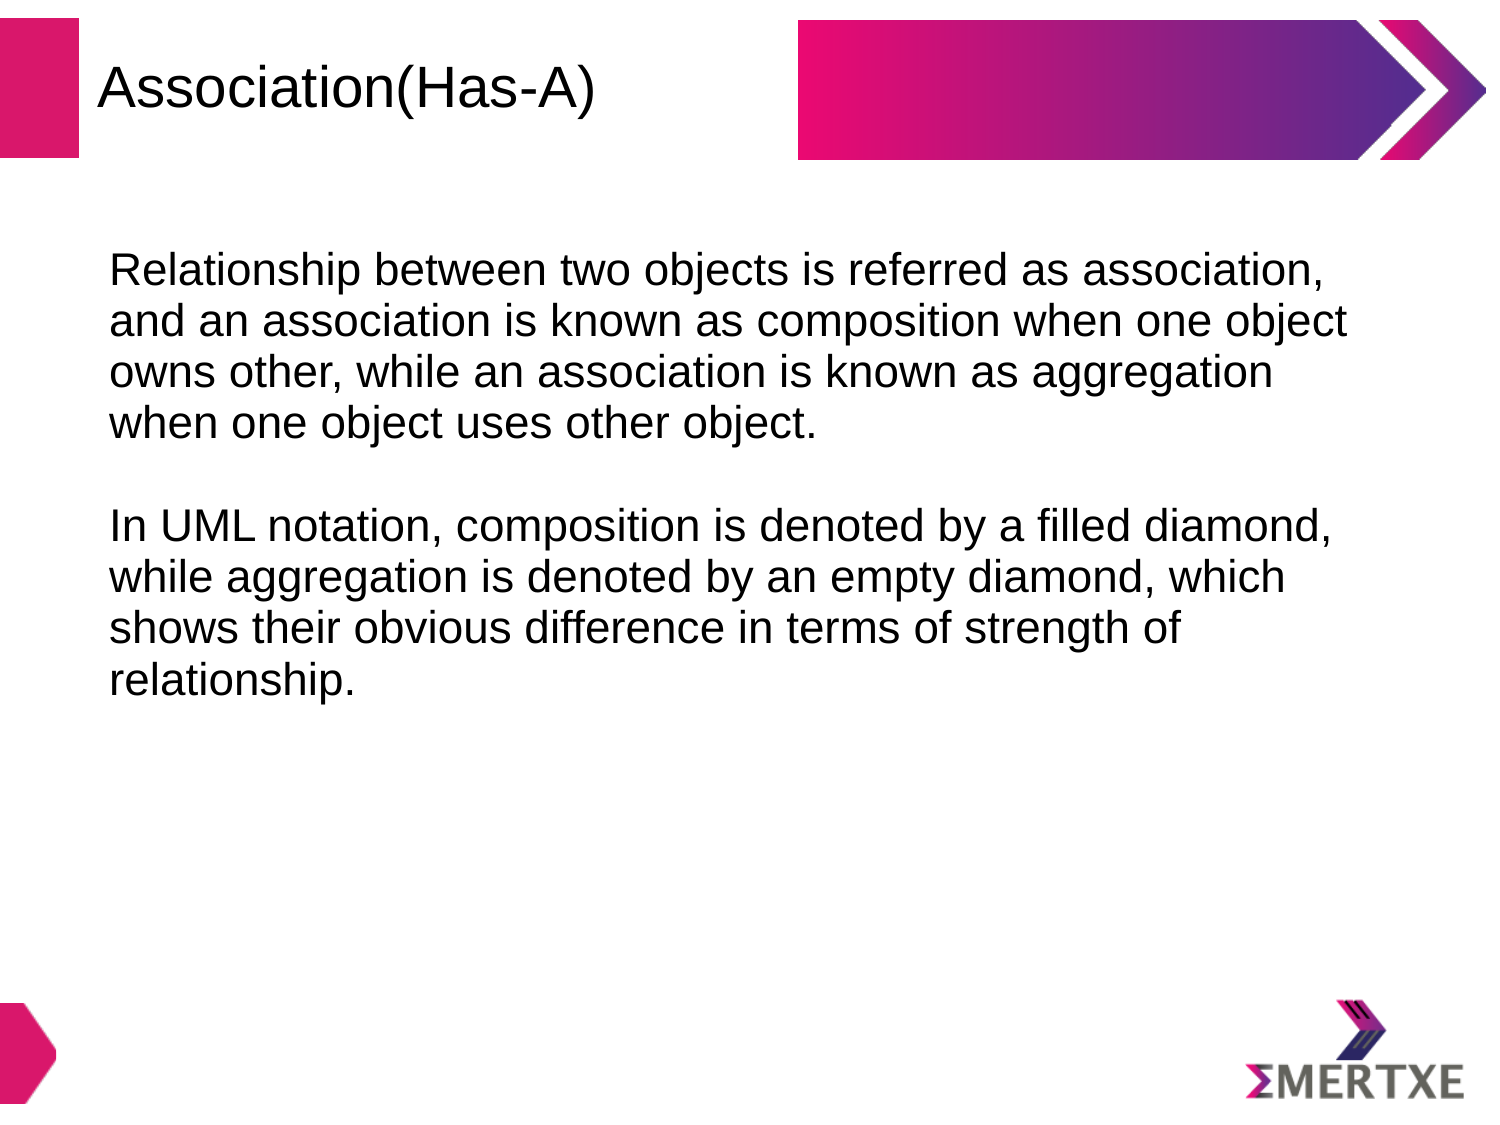

Association(Has-A)
Relationship between two objects is referred as association, and an association is known as composition when one object owns other, while an association is known as aggregation when one object uses other object.
In UML notation, composition is denoted by a filled diamond, while aggregation is denoted by an empty diamond, which shows their obvious difference in terms of strength of relationship.